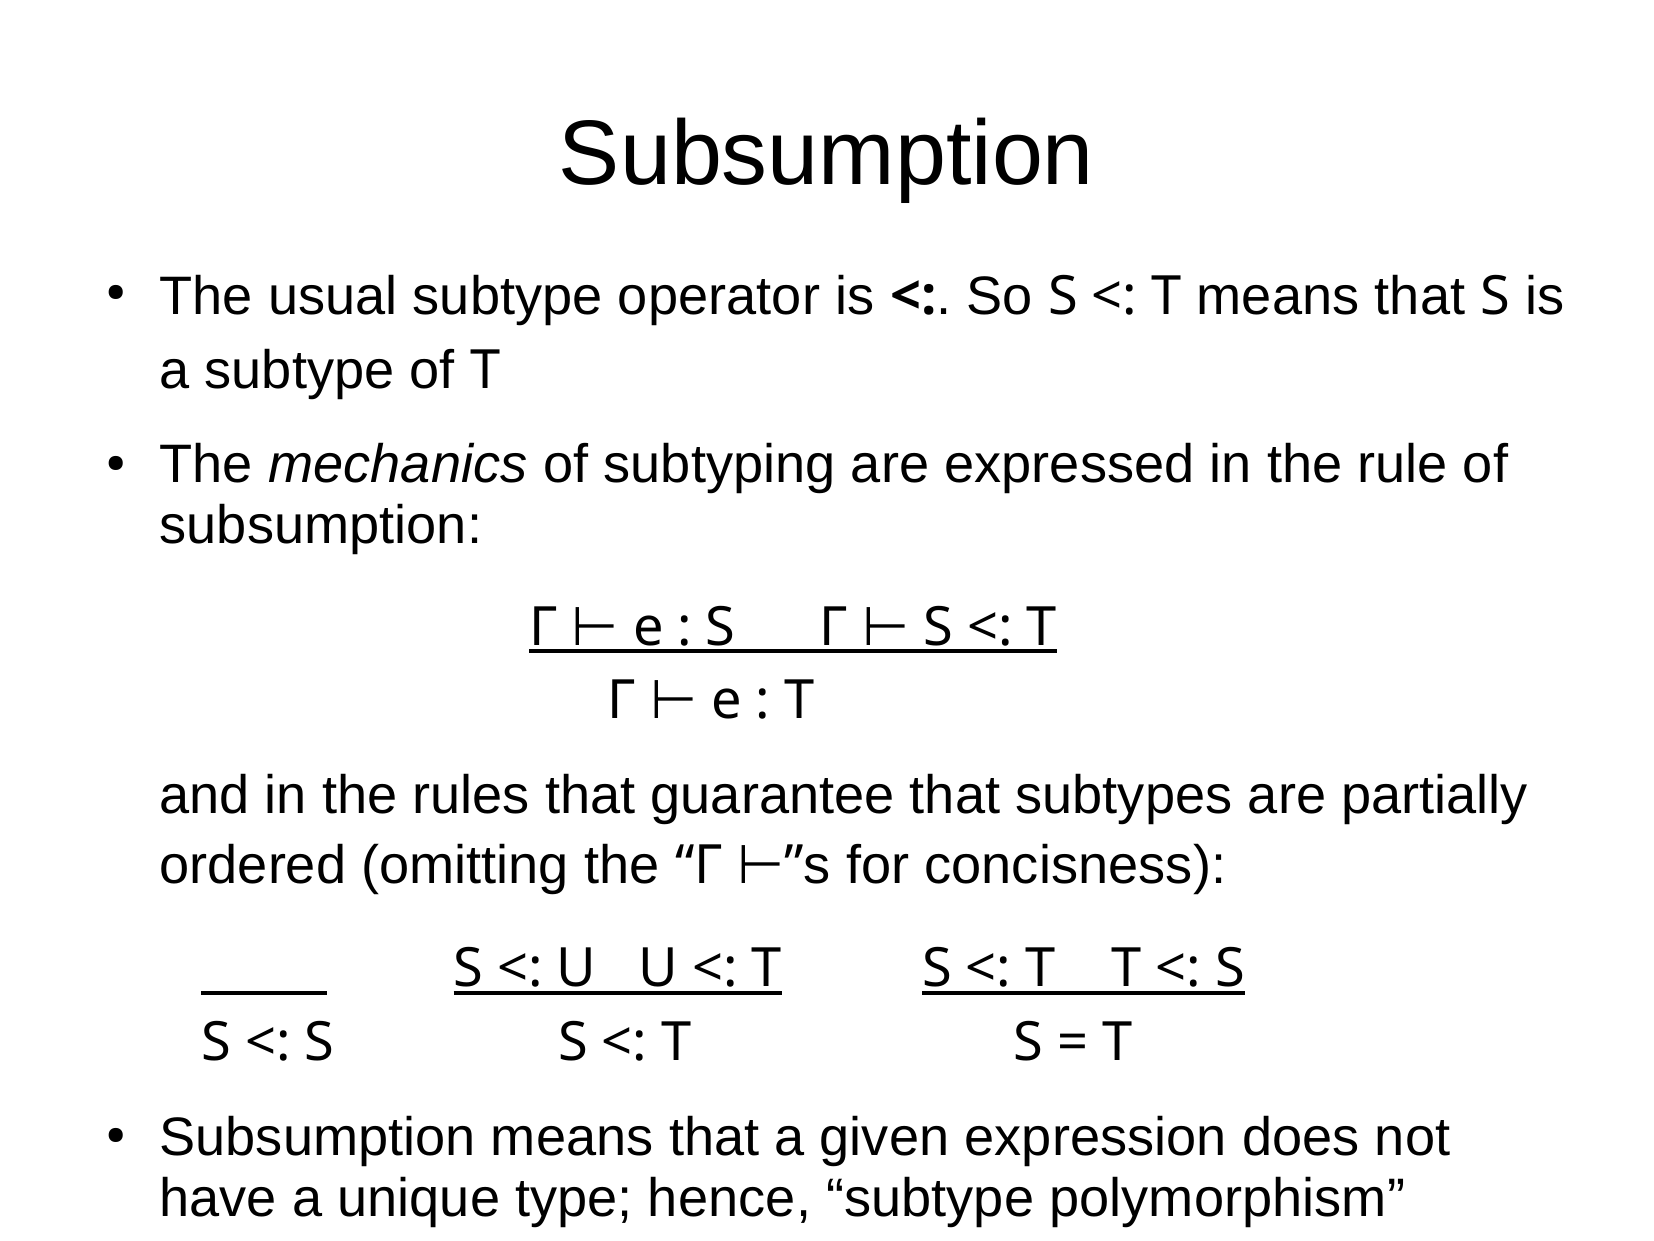

# Subsumption
The usual subtype operator is <:. So S <: T means that S is a subtype of T
The mechanics of subtyping are expressed in the rule of subsumption:
 Γ ⊢ e : S Γ ⊢ S <: T
 Γ ⊢ e : T
and in the rules that guarantee that subtypes are partially ordered (omitting the “Γ ⊢”s for concisness):
 S <: U U <: T S <: T T <: S
 S <: S S <: T S = T
Subsumption means that a given expression does not have a unique type; hence, “subtype polymorphism”